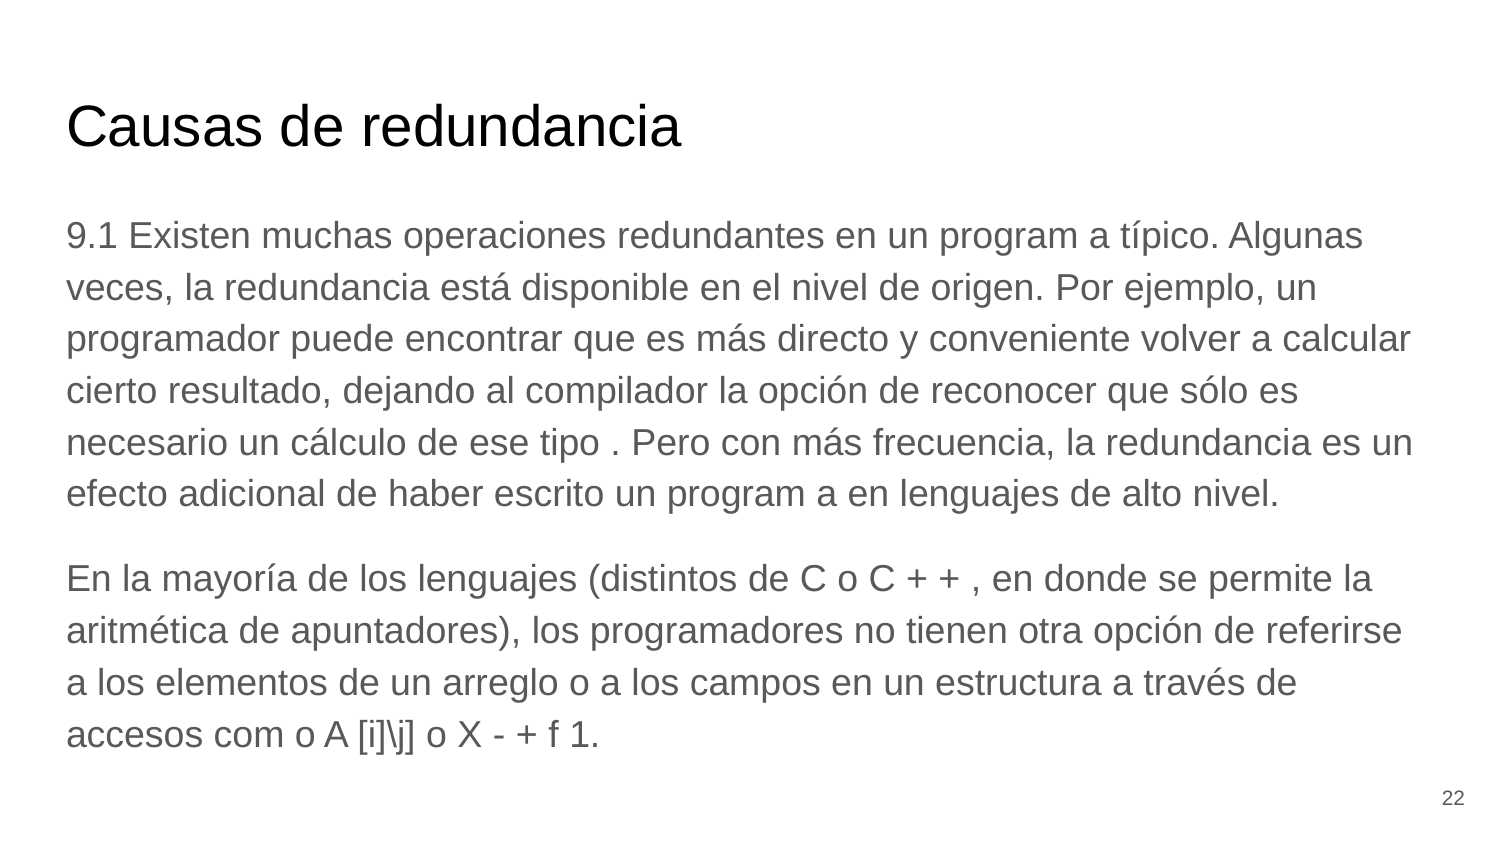

# Causas de redundancia
9.1 Existen muchas operaciones redundantes en un program a típico. Algunas veces, la redundancia está disponible en el nivel de origen. Por ejemplo, un programador puede encontrar que es más directo y conveniente volver a calcular cierto resultado, dejando al compilador la opción de reconocer que sólo es necesario un cálculo de ese tipo . Pero con más frecuencia, la redundancia es un efecto adicional de haber escrito un program a en lenguajes de alto nivel.
En la mayoría de los lenguajes (distintos de C o C + + , en donde se permite la aritmética de apuntadores), los programadores no tienen otra opción de referirse a los elementos de un arreglo o a los campos en un estructura a través de accesos com o A [i]\j] o X - + f 1.